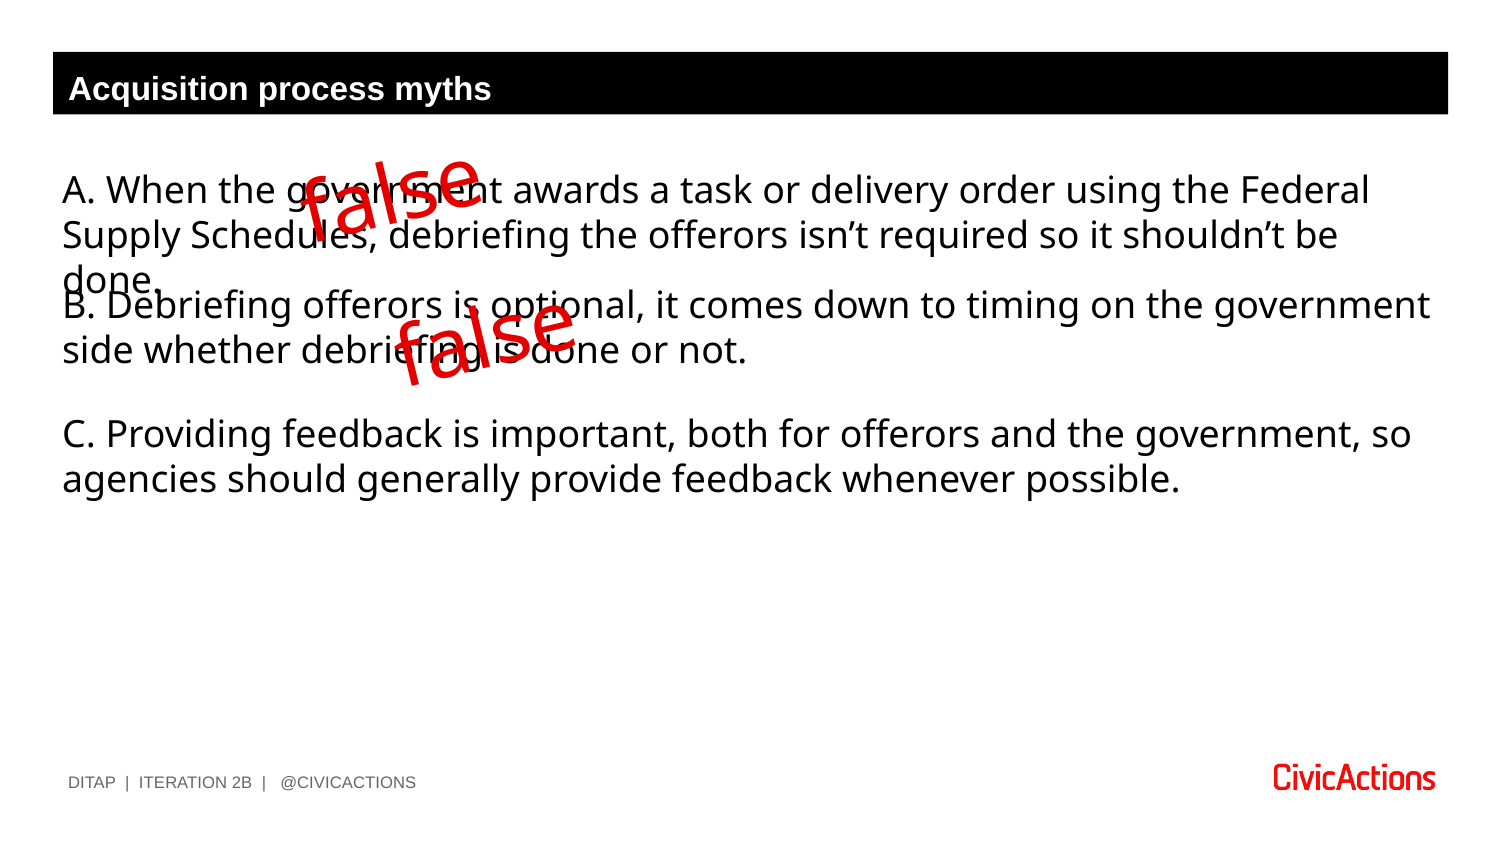

Acquisition process myths
false
# A. When the government awards a task or delivery order using the Federal Supply Schedules, debriefing the offerors isn’t required so it shouldn’t be done.
false
B. Debriefing offerors is optional, it comes down to timing on the government side whether debriefing is done or not.
C. Providing feedback is important, both for offerors and the government, so agencies should generally provide feedback whenever possible.